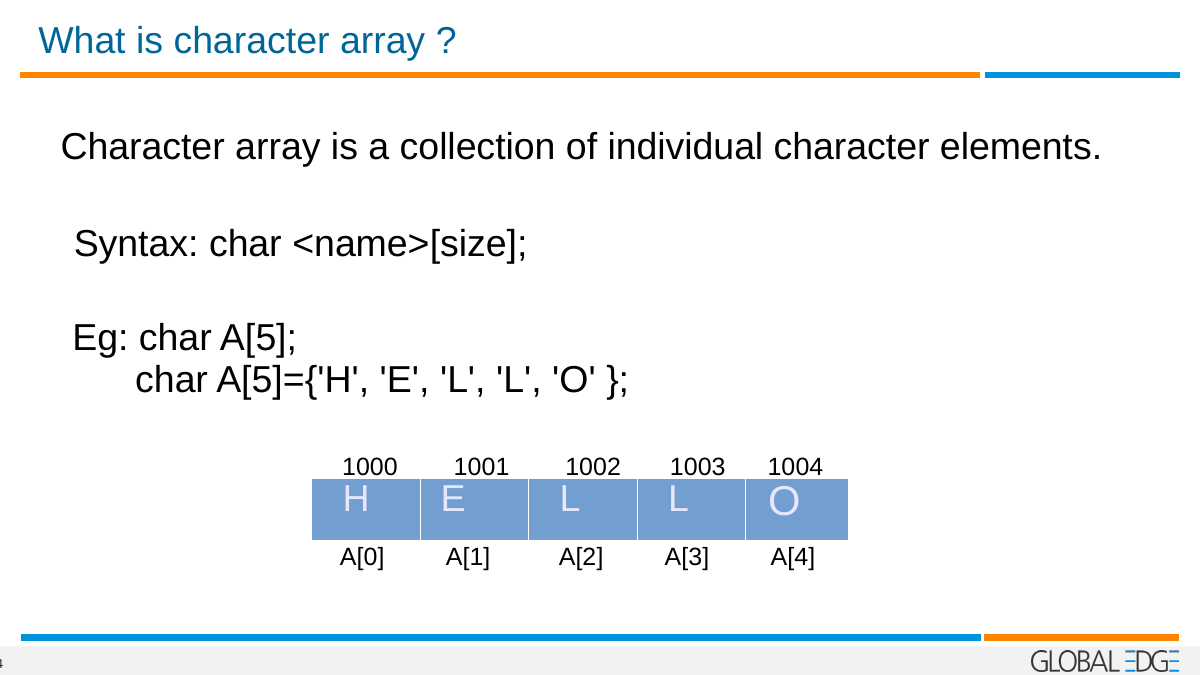

What is character array ?
 Character array is a collection of individual character elements.
Syntax: char <name>[size];
Eg: char A[5];
 char A[5]={'H', 'E', 'L', 'L', 'O' };
 1000 1001 1002 1003 1004
| H | E | L | L | O |
| --- | --- | --- | --- | --- |
 A[0] A[1] A[2] A[3] A[4]